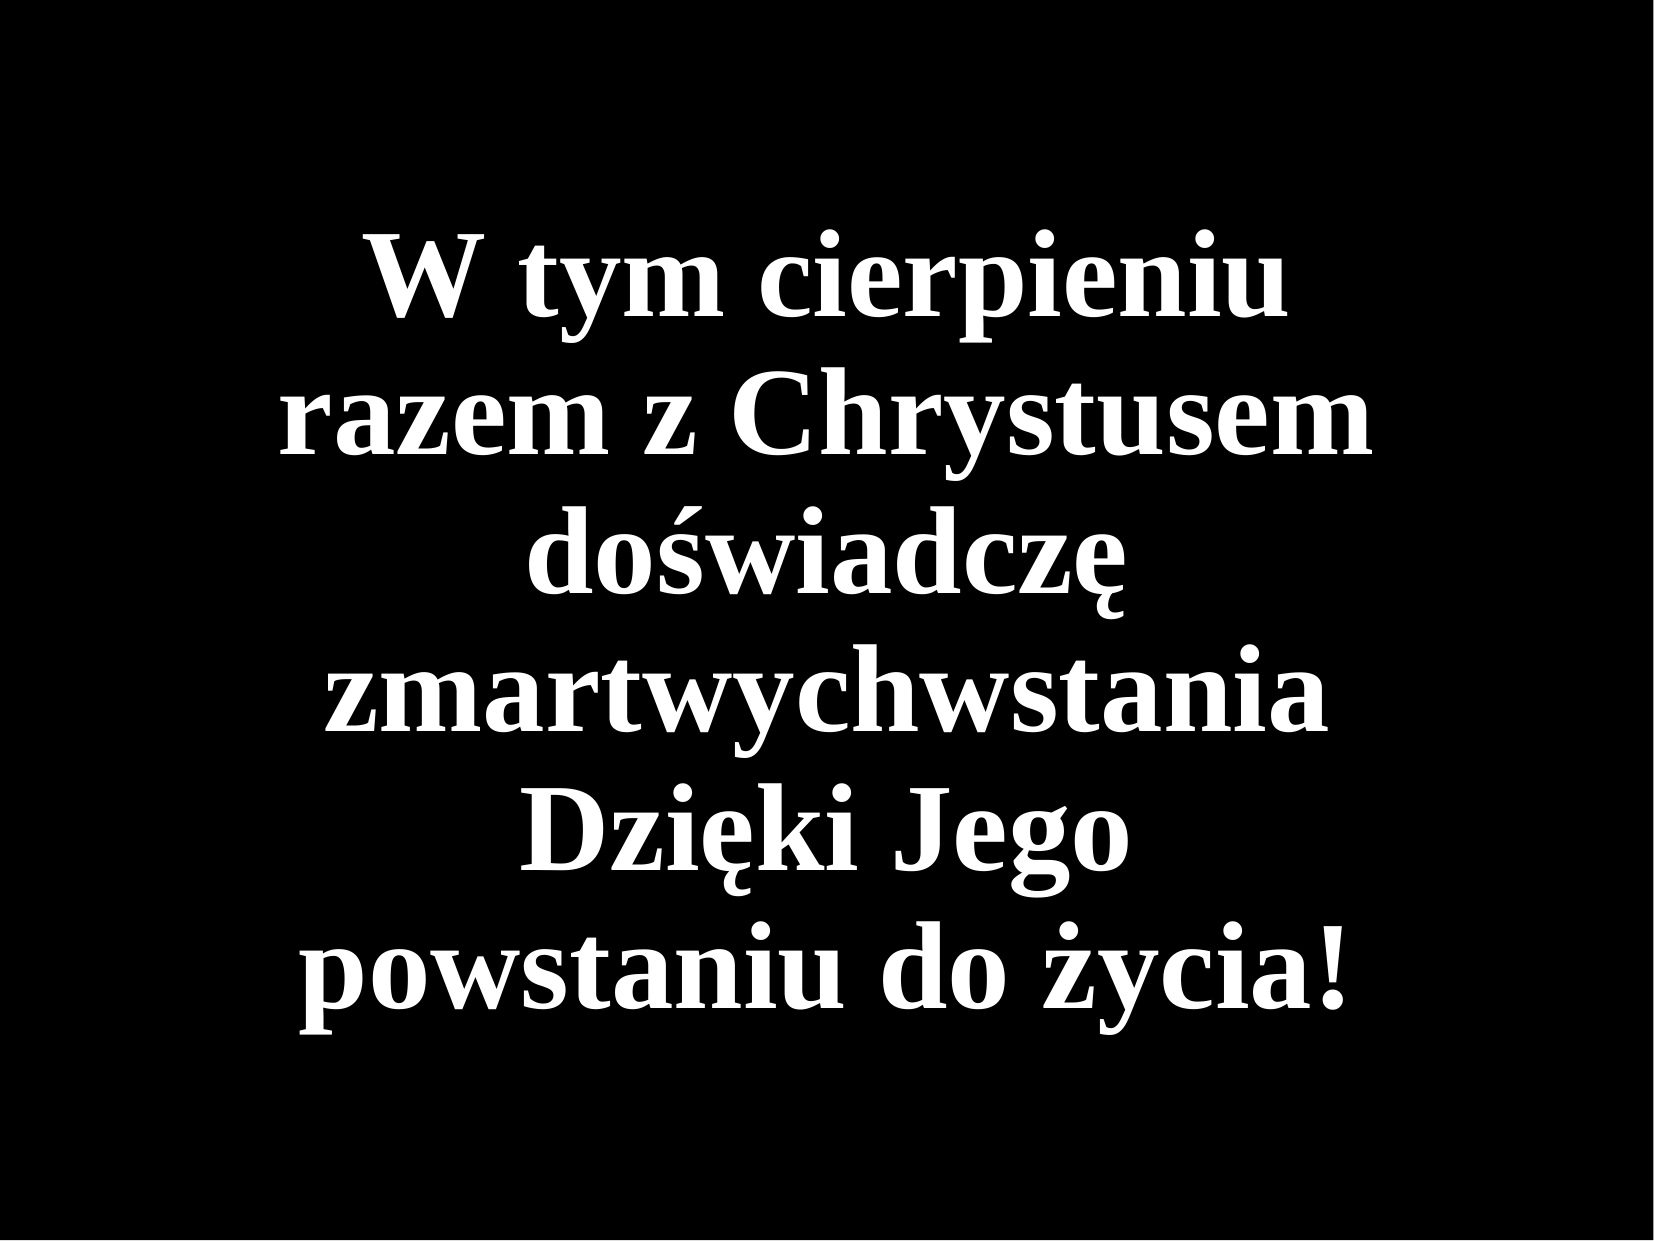

# W tym cierpieniu razem z Chrystusem doświadczę zmartwychwstania Dzięki Jego powstaniu do życia!